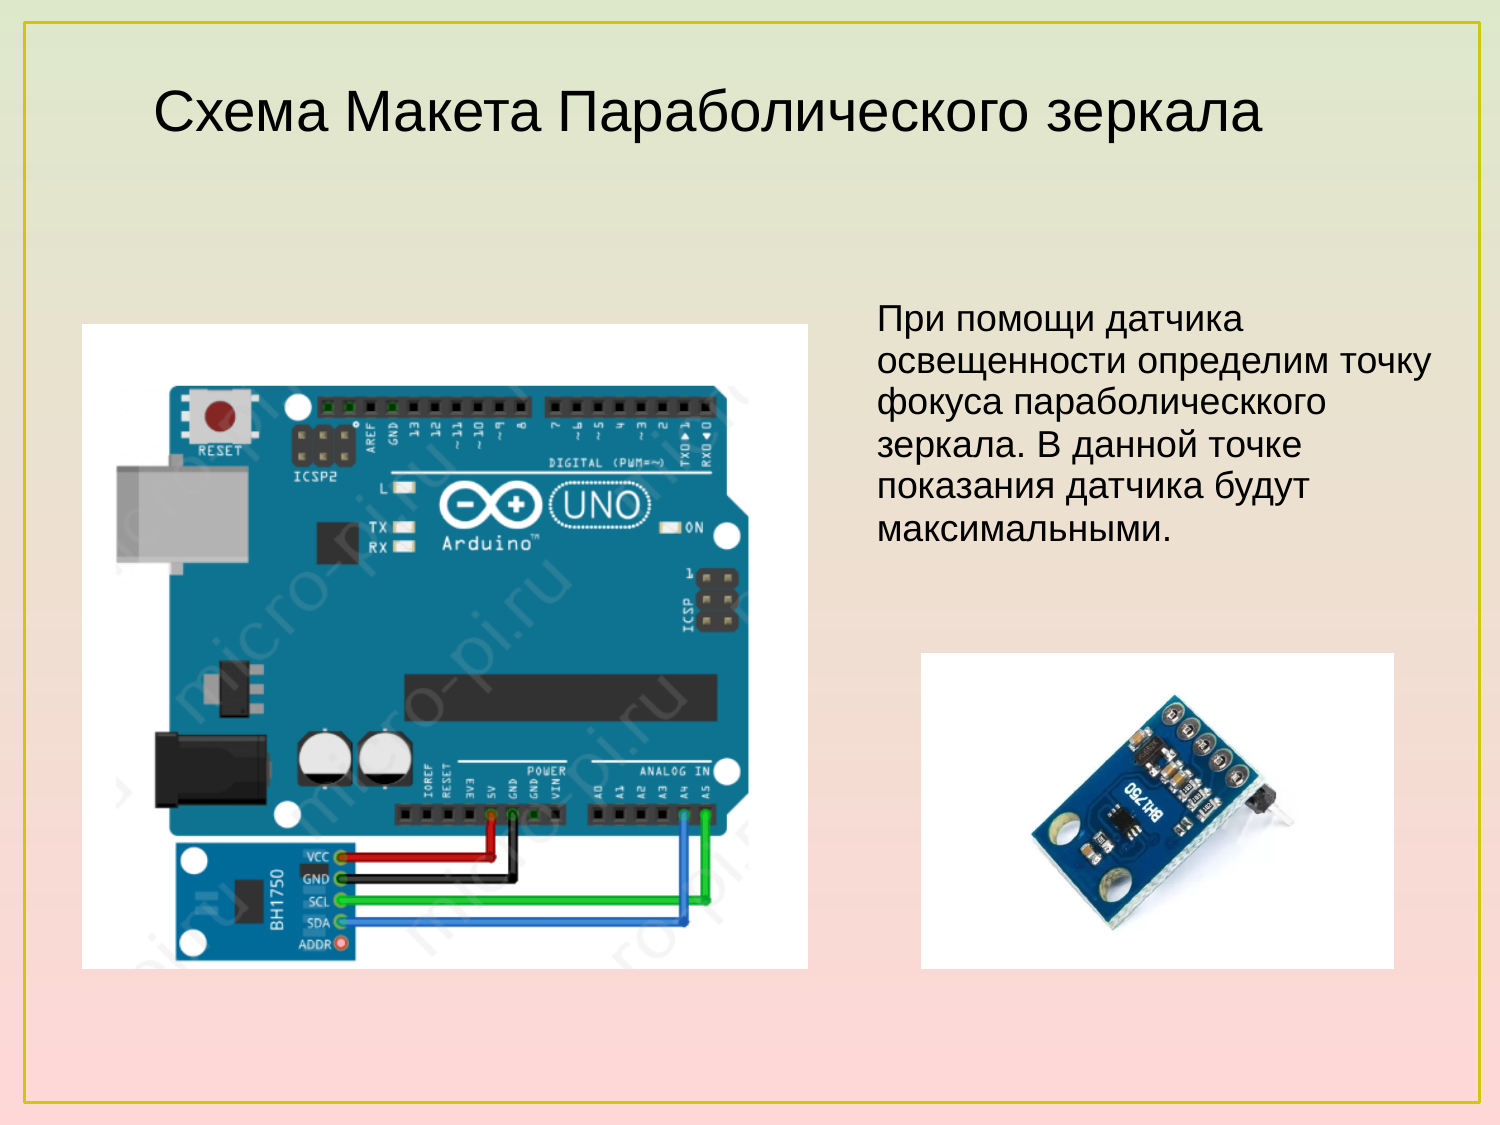

Схема Макета Параболического зеркала
При помощи датчика освещенности определим точку фокуса параболическкого зеркала. В данной точке показания датчика будут максимальными.